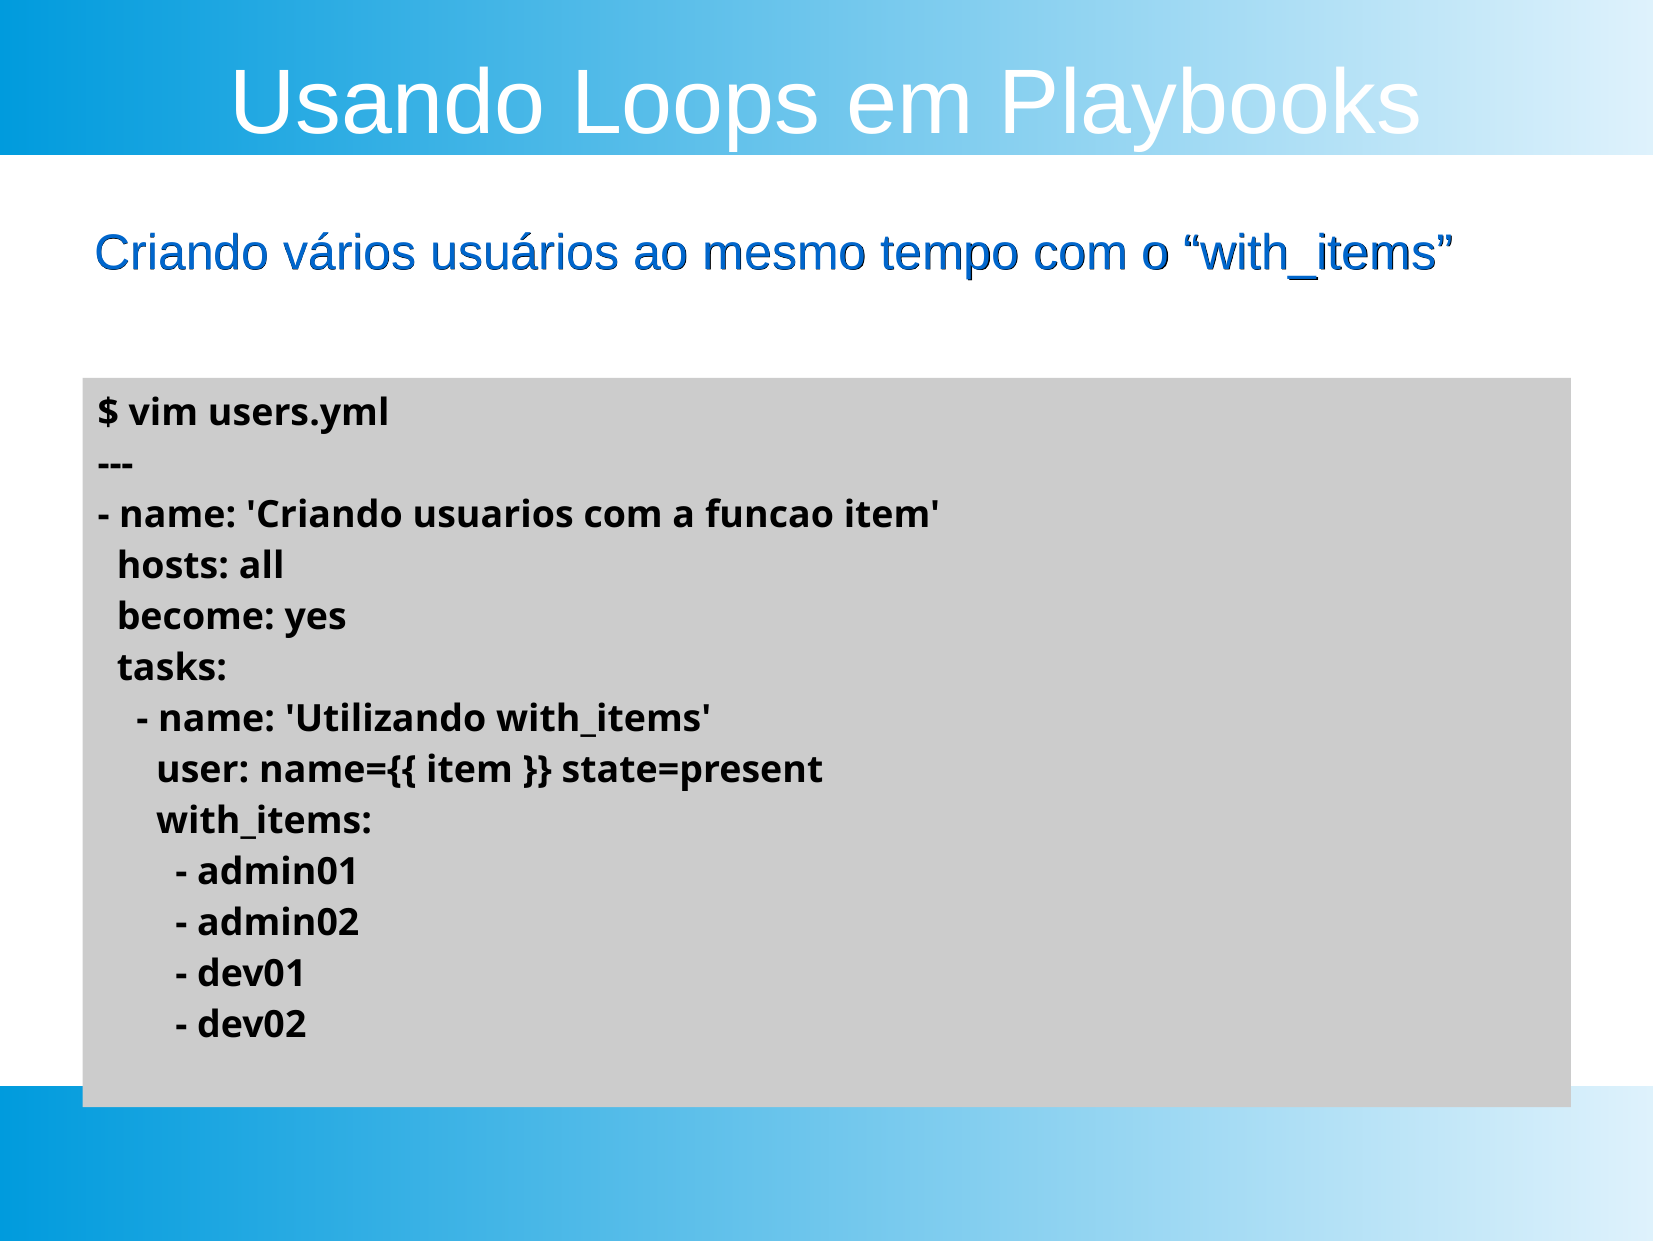

# Usando Loops em Playbooks
Criando vários usuários ao mesmo tempo com o “with_items”
$ vim users.yml
---
- name: 'Criando usuarios com a funcao item'
 hosts: all
 become: yes
 tasks:
 - name: 'Utilizando with_items'
 user: name={{ item }} state=present
 with_items:
 - admin01
 - admin02
 - dev01
 - dev02